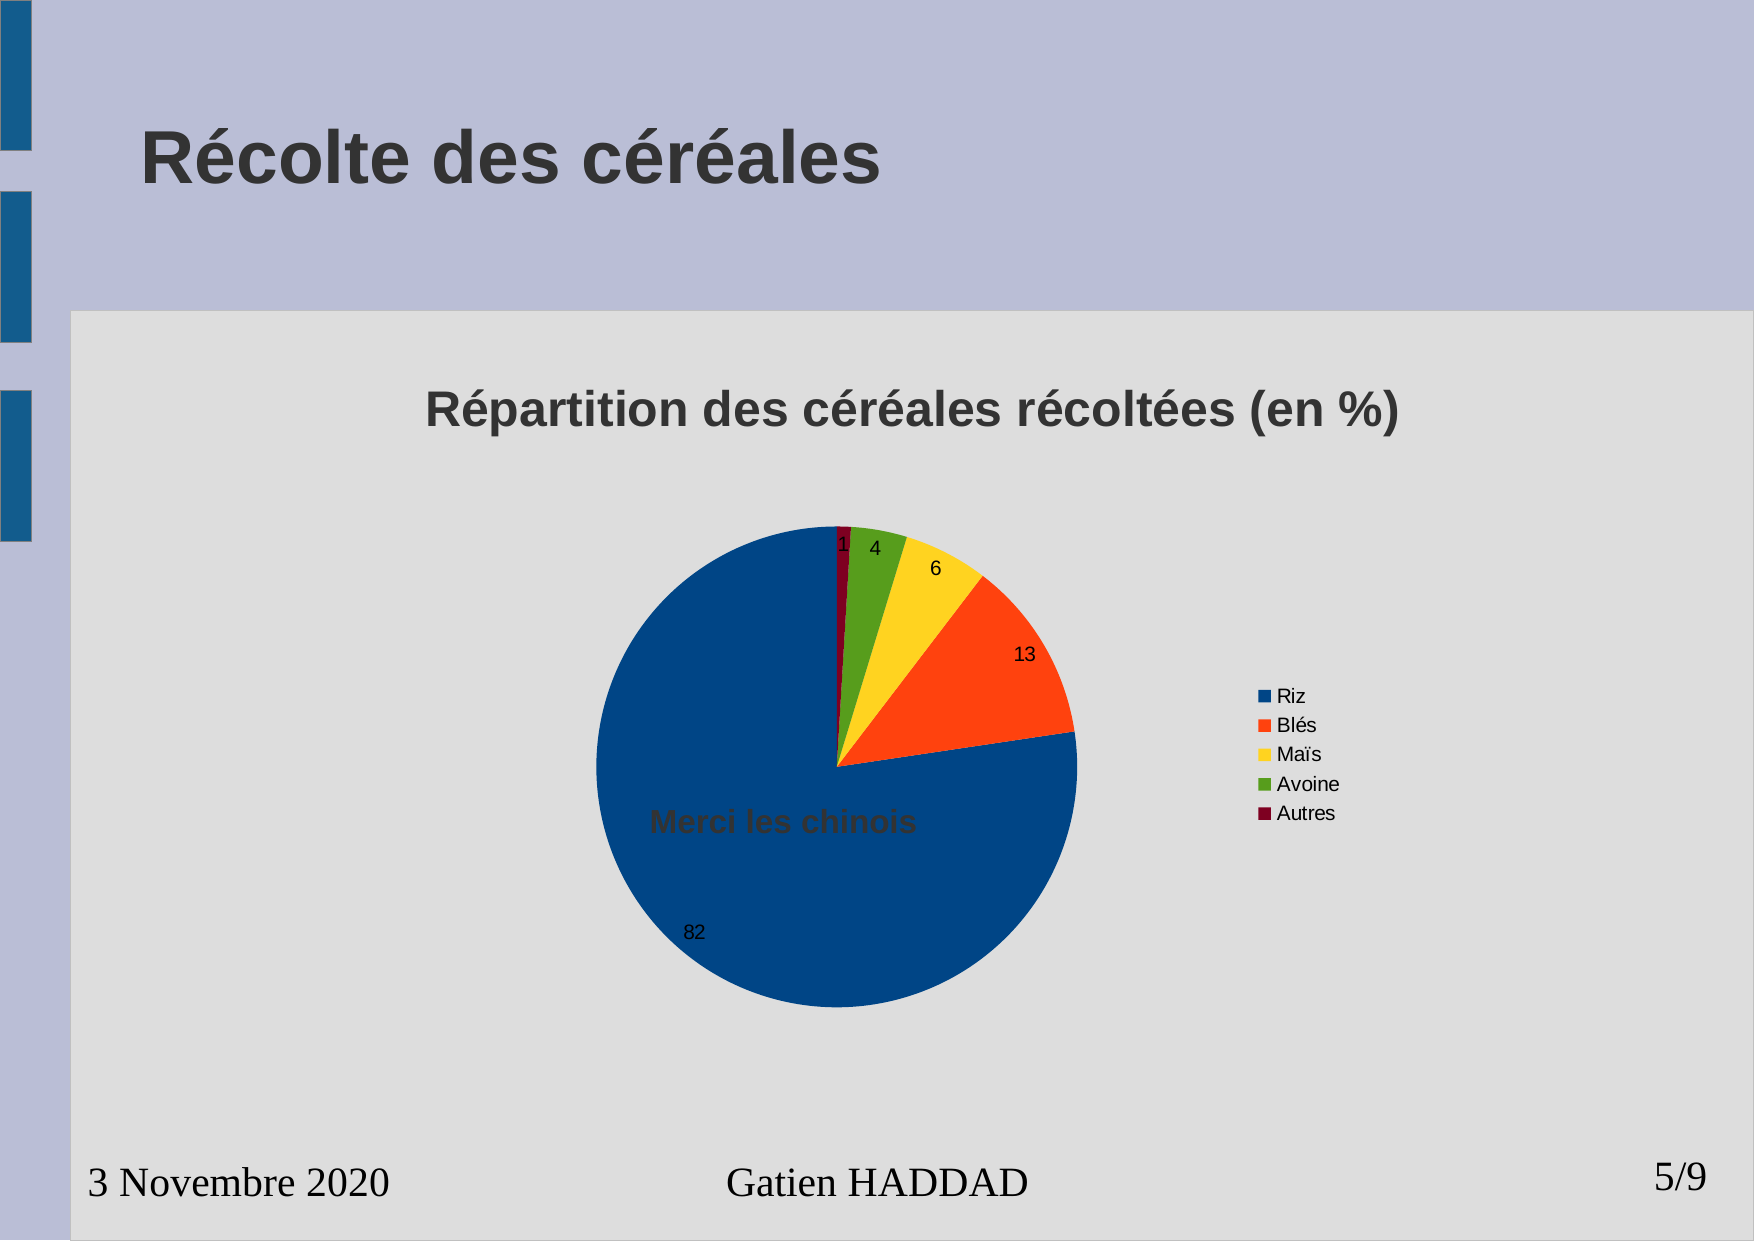

# Récolte des céréales
### Chart
| Category | 1 colonne | 2 colonne | 3 colonne |
|---|---|---|---|
| Ligne 1 | 9.1 | 3.2 | 4.54 |
| Ligne 2 | 2.4 | 8.8 | 9.65 |
| Ligne 3 | 3.1 | 1.5 | 3.7 |
| Ligne 4 | 4.3 | 9.02 | 6.2 |Répartition des céréales récoltées (en %)
### Chart
| Category | 1 colonne |
|---|---|
| Riz | 82.0 |
| Blés | 13.0 |
| Maïs | 6.0 |
| Avoine | 4.0 |
| Autres | 1.0 |Merci les chinois